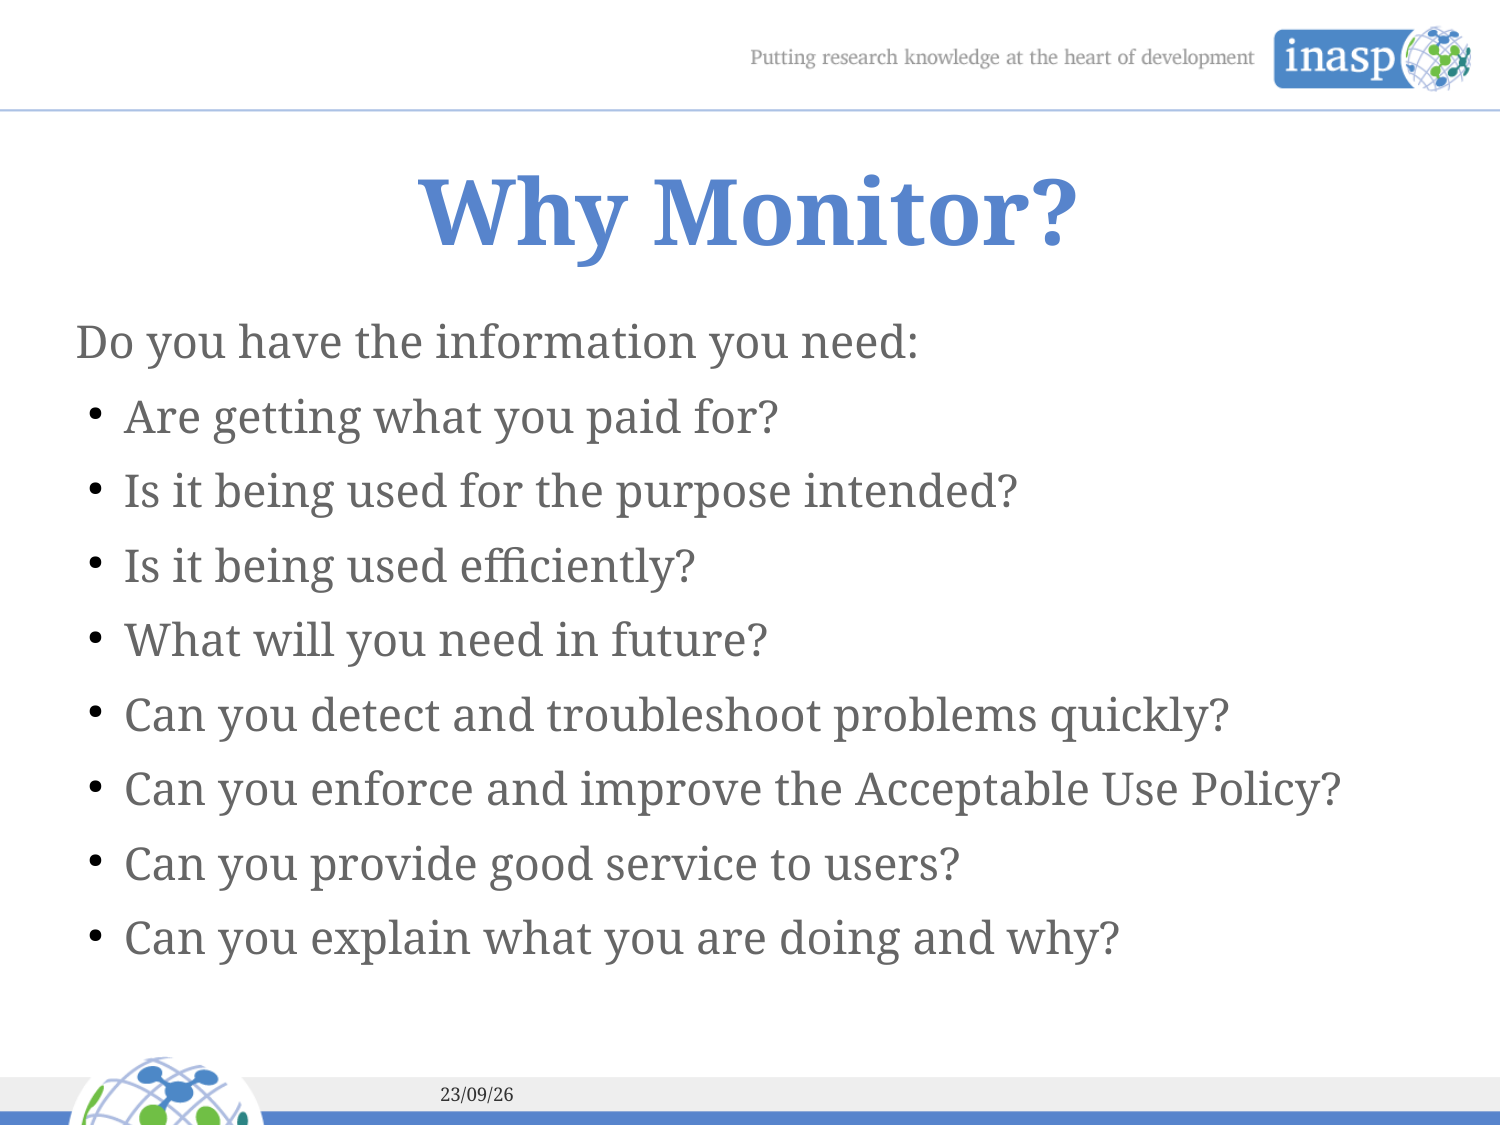

# Why Monitor?
Do you have the information you need:
Are getting what you paid for?
Is it being used for the purpose intended?
Is it being used efficiently?
What will you need in future?
Can you detect and troubleshoot problems quickly?
Can you enforce and improve the Acceptable Use Policy?
Can you provide good service to users?
Can you explain what you are doing and why?